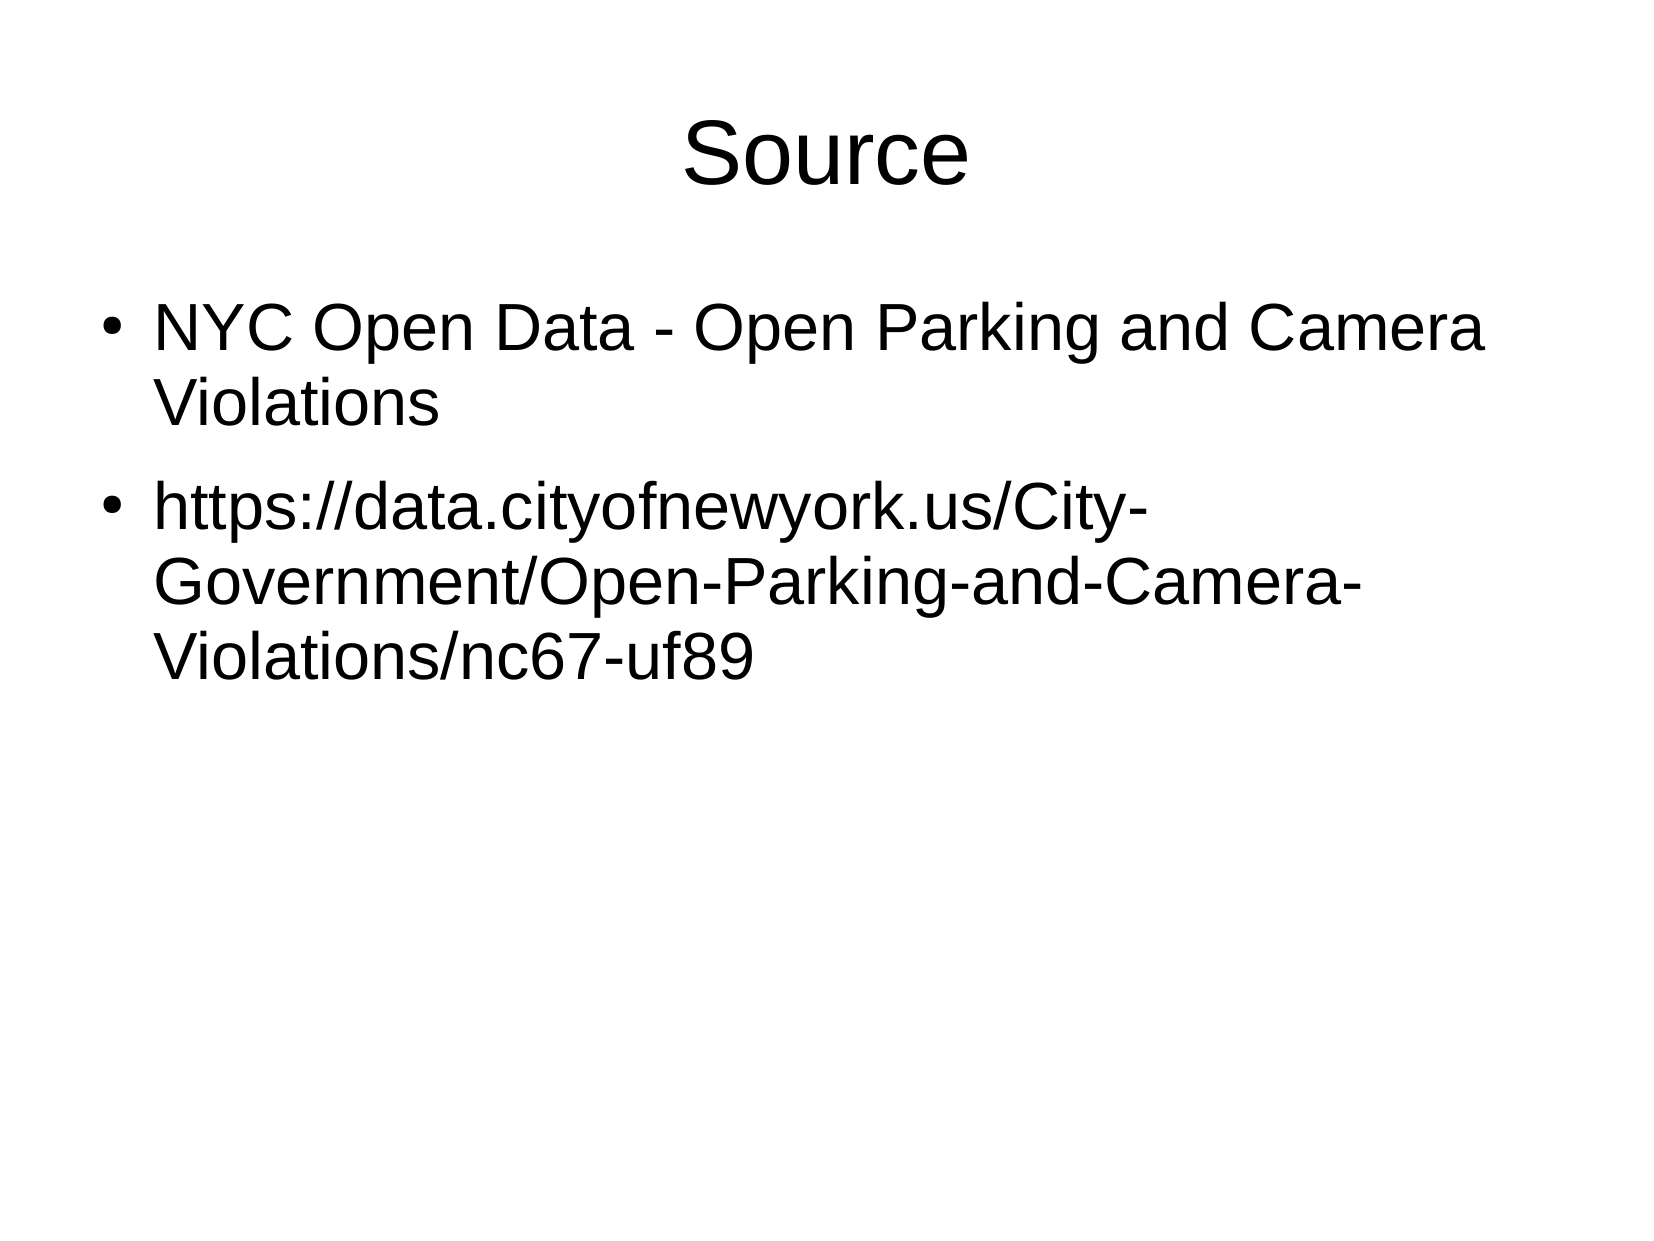

# Source
NYC Open Data - Open Parking and Camera Violations
https://data.cityofnewyork.us/City-Government/Open-Parking-and-Camera-Violations/nc67-uf89